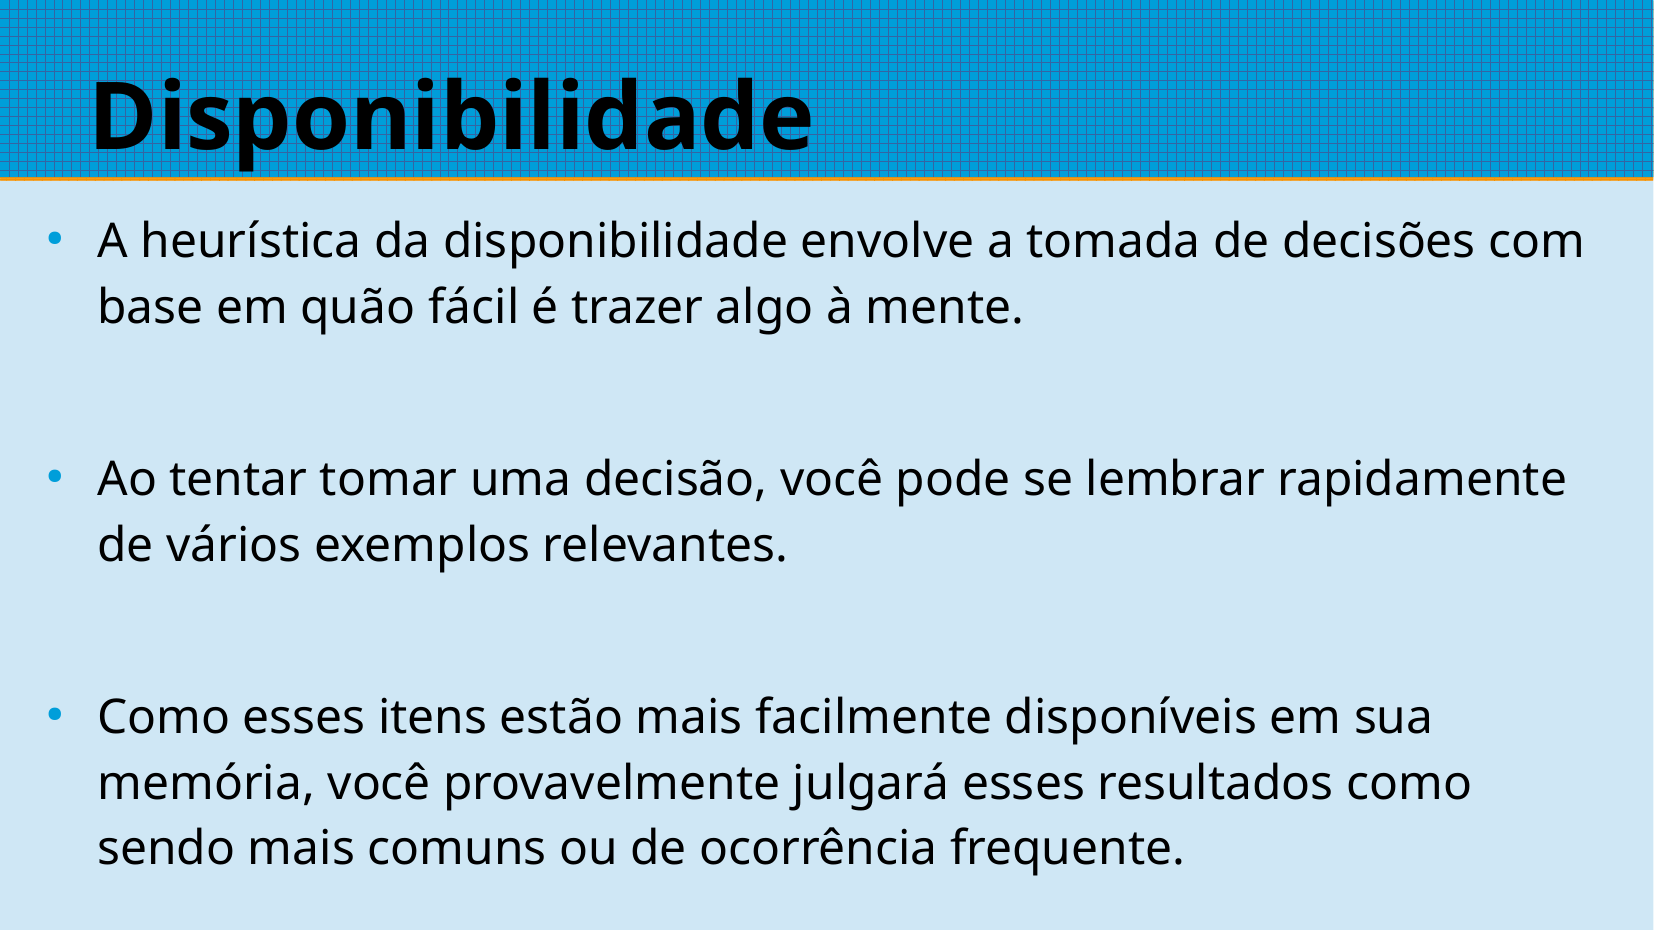

# Disponibilidade
A heurística da disponibilidade envolve a tomada de decisões com base em quão fácil é trazer algo à mente.
Ao tentar tomar uma decisão, você pode se lembrar rapidamente de vários exemplos relevantes.
Como esses itens estão mais facilmente disponíveis em sua memória, você provavelmente julgará esses resultados como sendo mais comuns ou de ocorrência frequente.